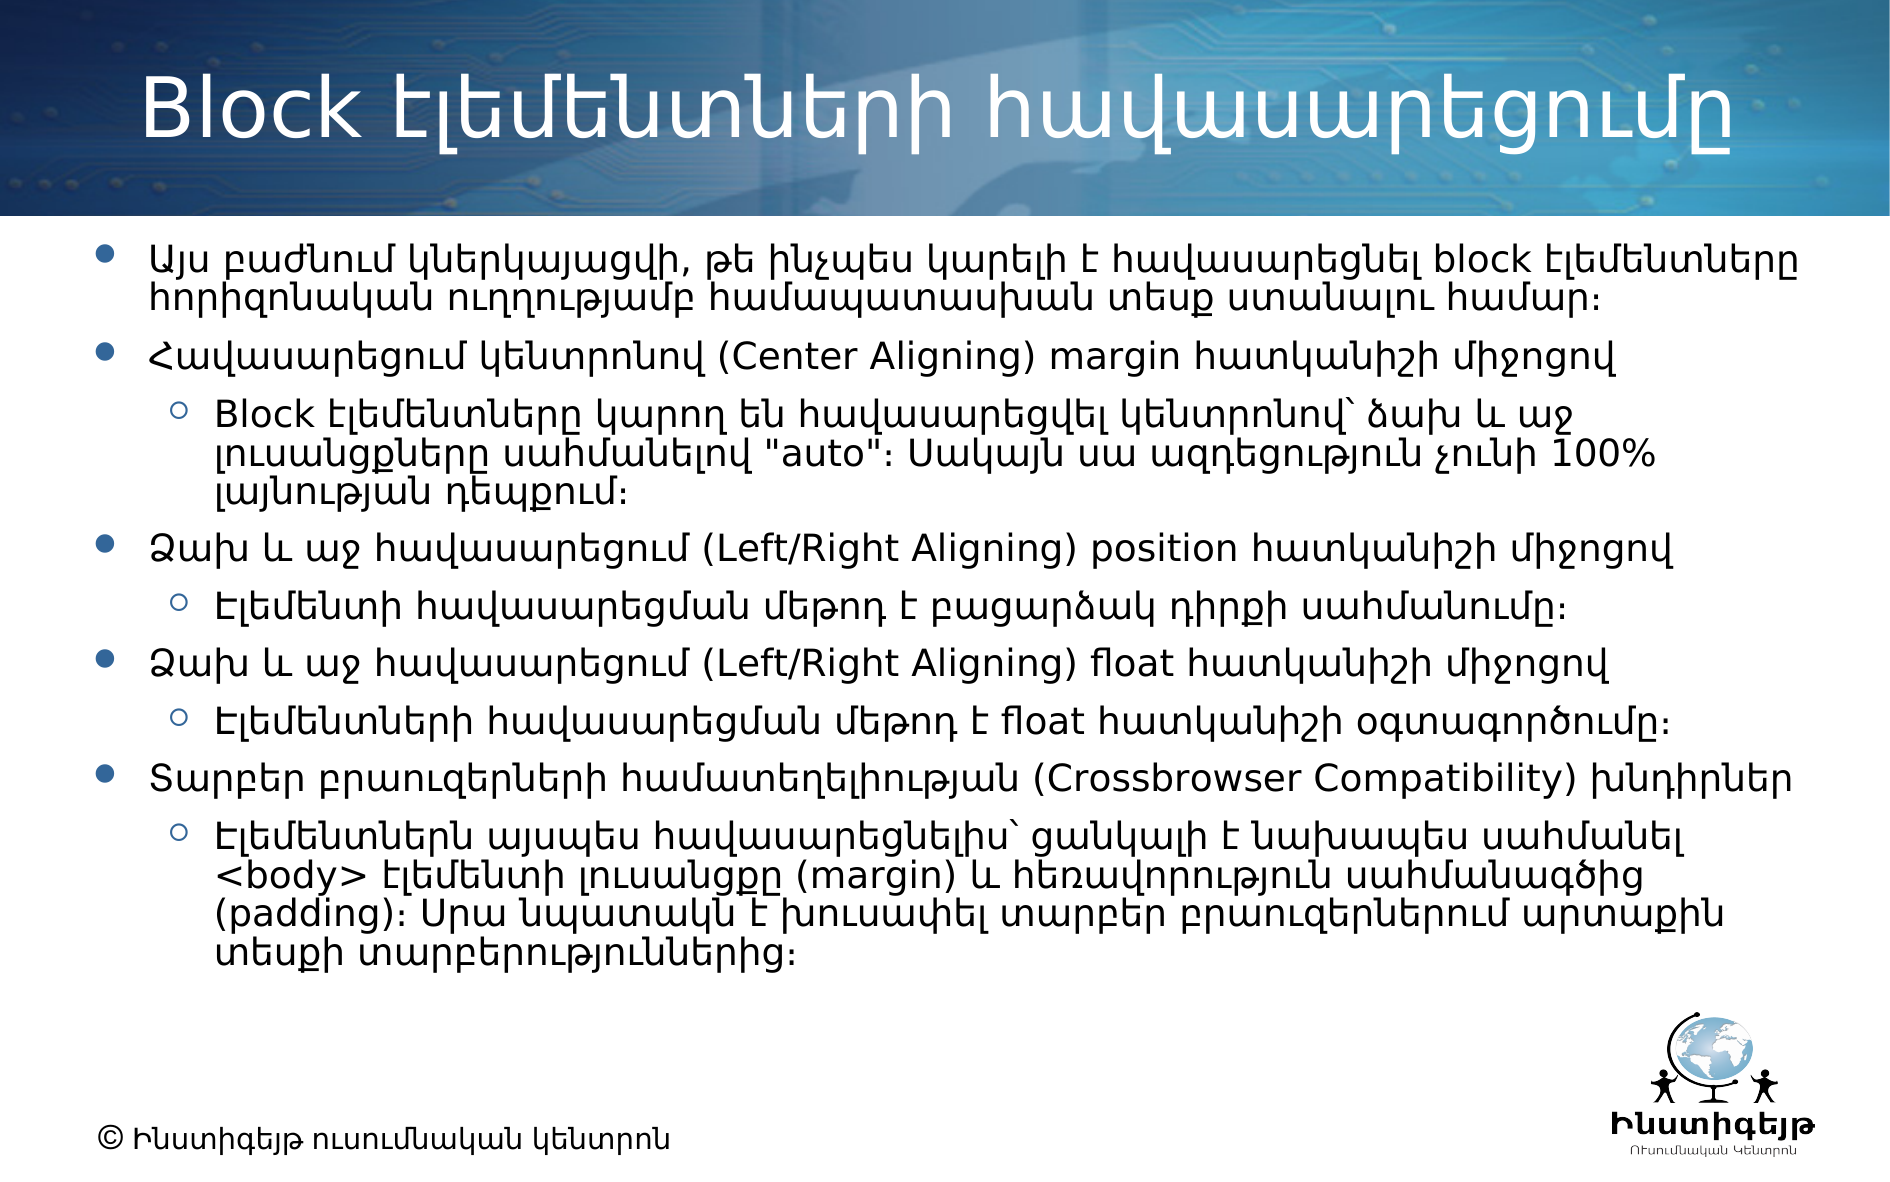

Block էլեմենտների հավասարեցումը
# Այս բաժնում կներկայացվի, թե ինչպես կարելի է հավասարեցնել block էլեմենտները հորիզոնական ուղղությամբ համապատասխան տեսք ստանալու համար։
Հավասարեցում կենտրոնով (Center Aligning) margin հատկանիշի միջոցով
Block էլեմենտները կարող են հավասարեցվել կենտրոնով՝ ձախ և աջ լուսանցքները սահմանելով "auto"։ Սակայն սա ազդեցություն չունի 100% լայնության դեպքում։
Ձախ և աջ հավասարեցում (Left/Right Aligning) position հատկանիշի միջոցով
Էլեմենտի հավասարեցման մեթոդ է բացարձակ դիրքի սահմանումը։
Ձախ և աջ հավասարեցում (Left/Right Aligning) float հատկանիշի միջոցով
Էլեմենտների հավասարեցման մեթոդ է float հատկանիշի օգտագործումը։
Տարբեր բրաուզերների համատեղելիության (Crossbrowser Compatibility) խնդիրներ
Էլեմենտներն այսպես հավասարեցնելիս՝ ցանկալի է նախապես սահմանել <body> էլեմենտի լուսանցքը (margin) և հեռավորություն սահմանագծից (padding)։ Սրա նպատակն է խուսափել տարբեր բրաուզերներում արտաքին տեսքի տարբերություններից։